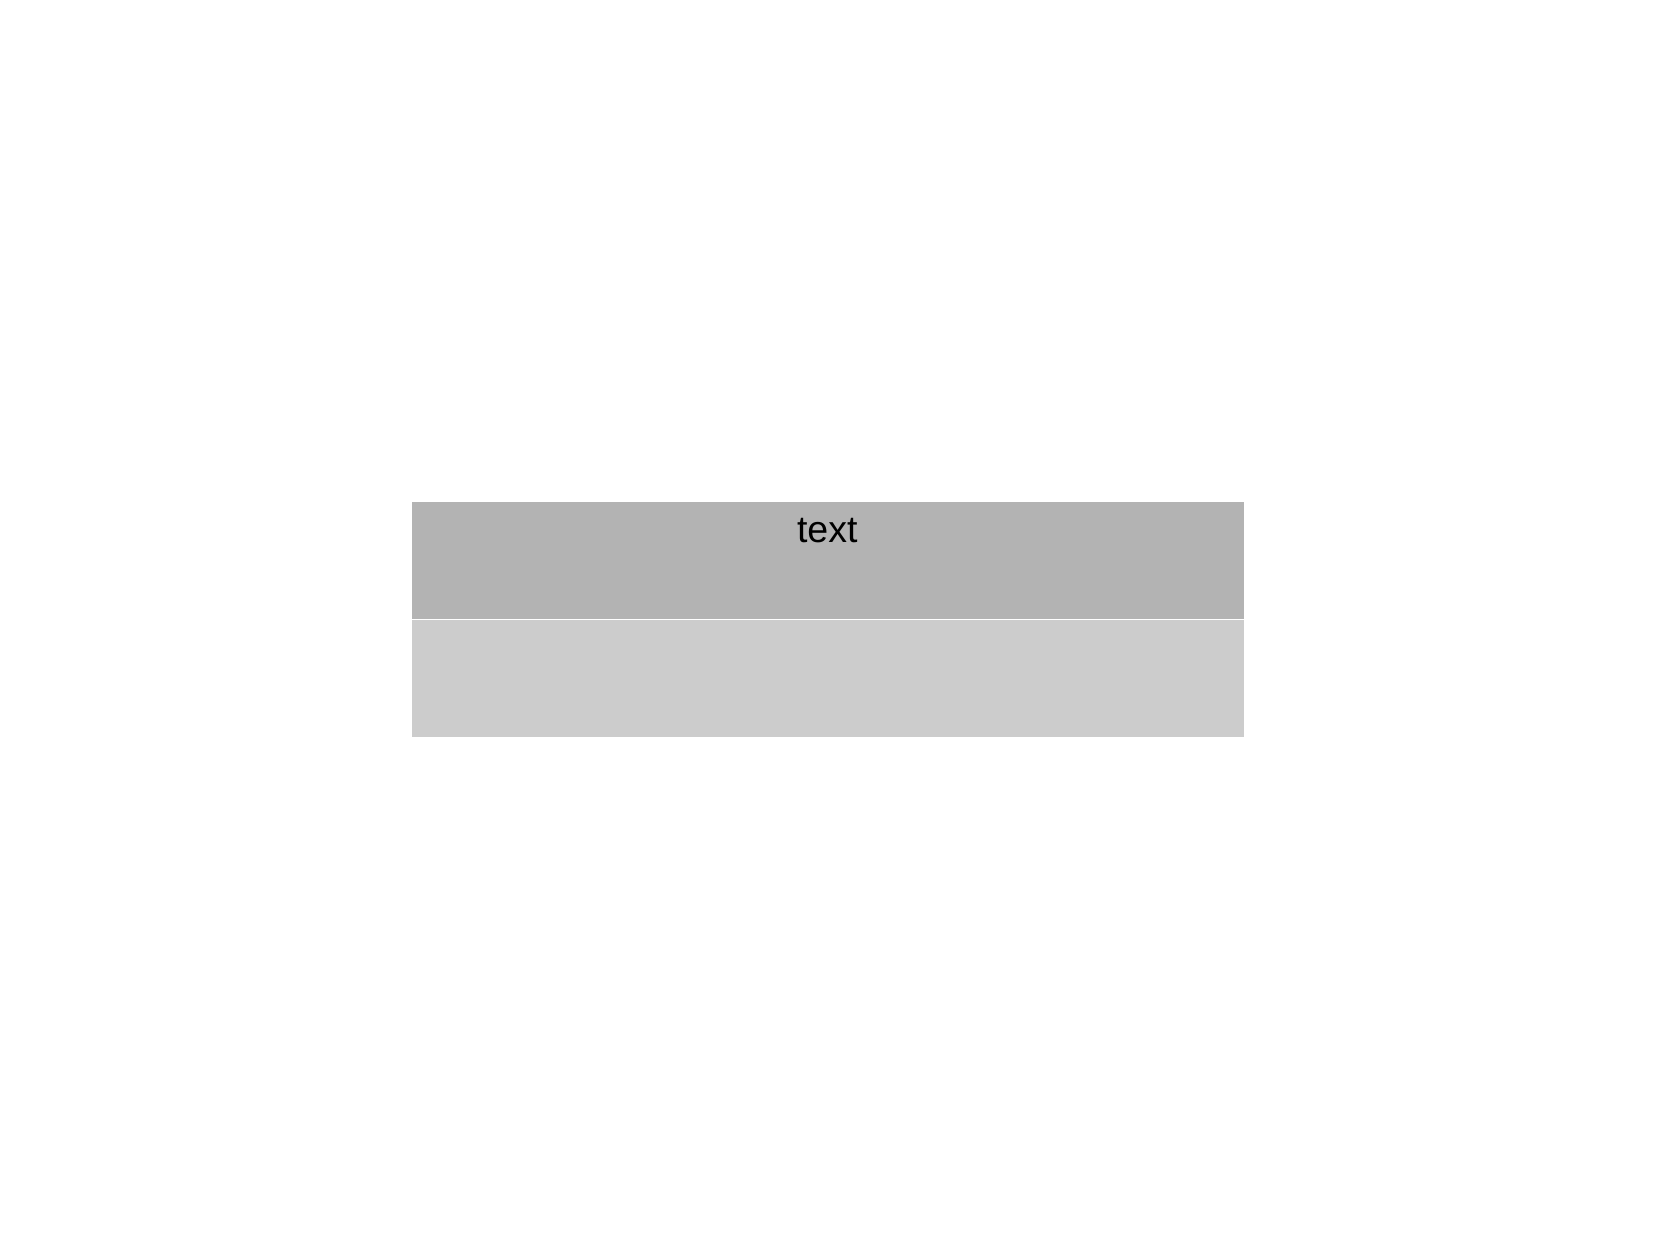

| text |
| --- |
| |